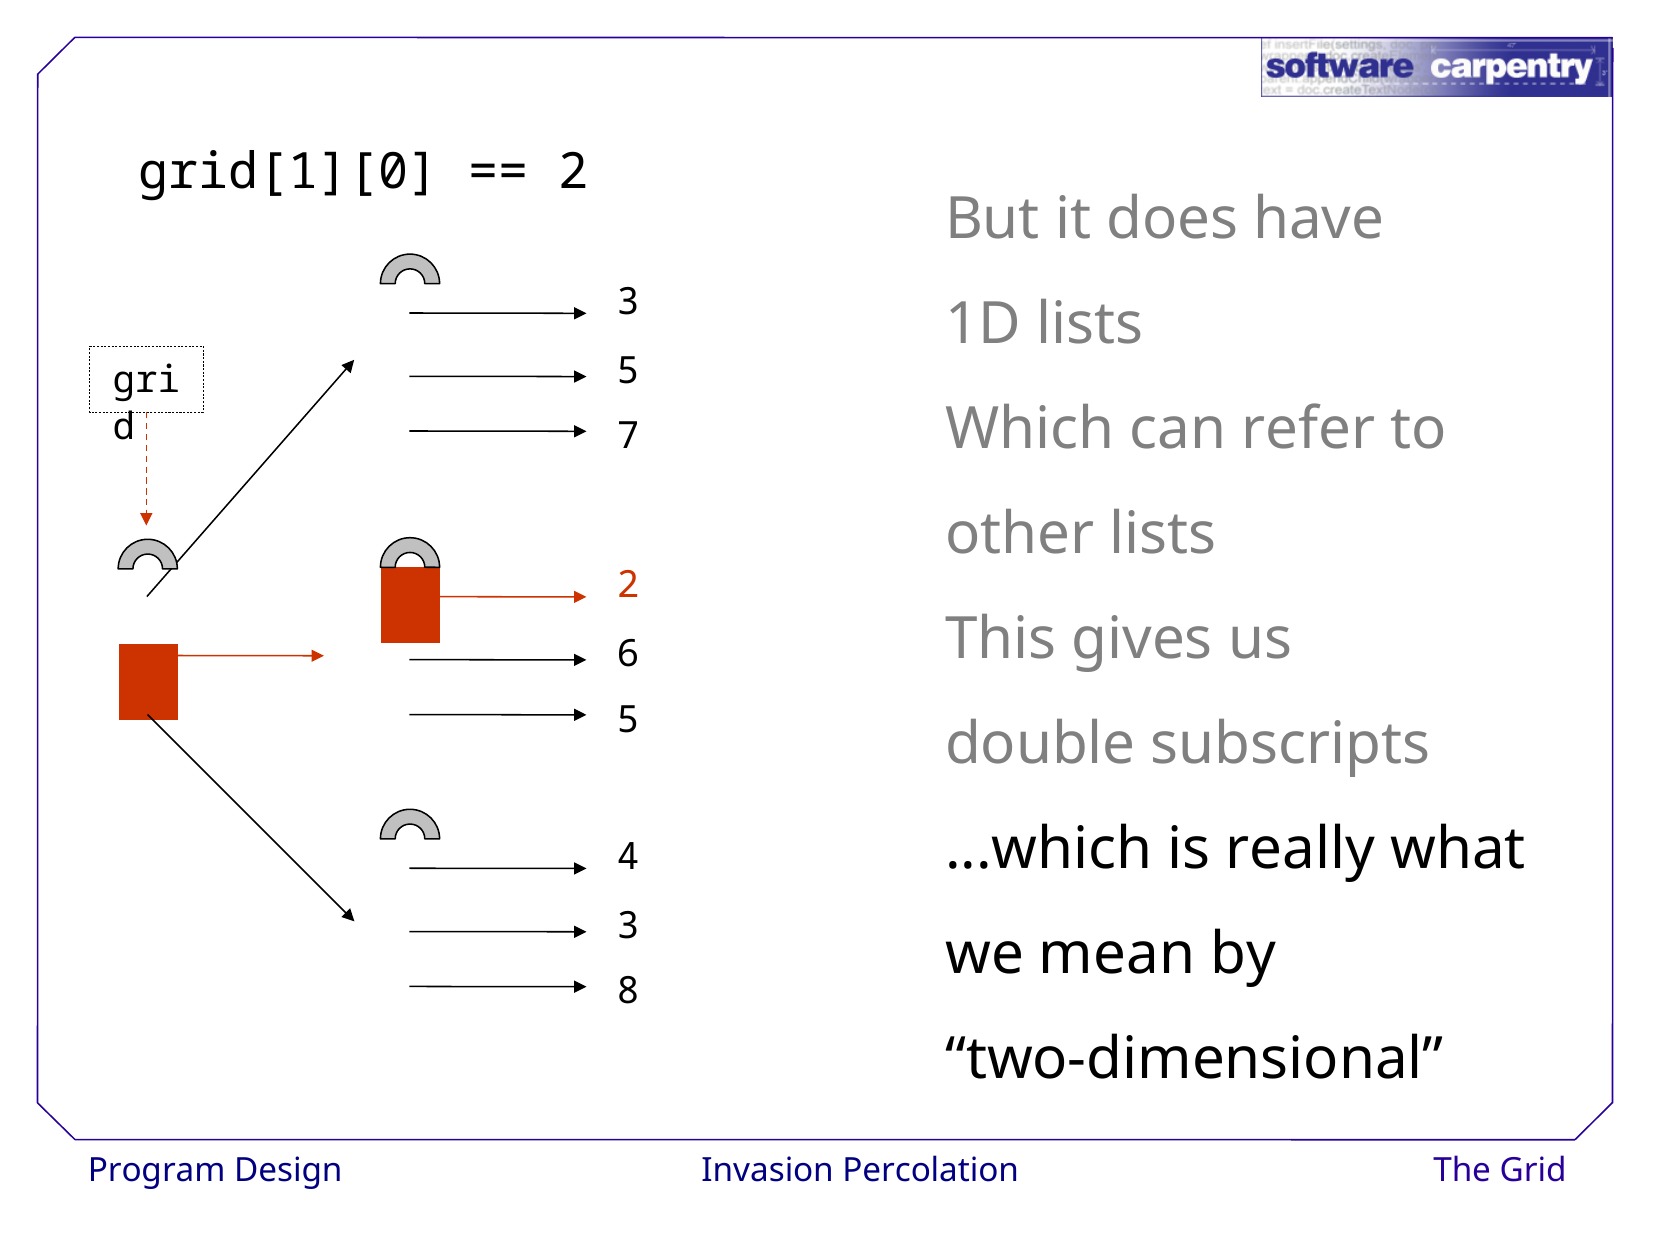

grid[1][0] == 2
But it does have
1D lists
Which can refer to
other lists
This gives us
double subscripts
...which is really what
we mean by
“two-dimensional”
3
| |
| --- |
| |
| |
5
grid
7
2
| |
| --- |
| |
| |
| |
| --- |
| |
| |
6
5
4
| |
| --- |
| |
| |
3
8